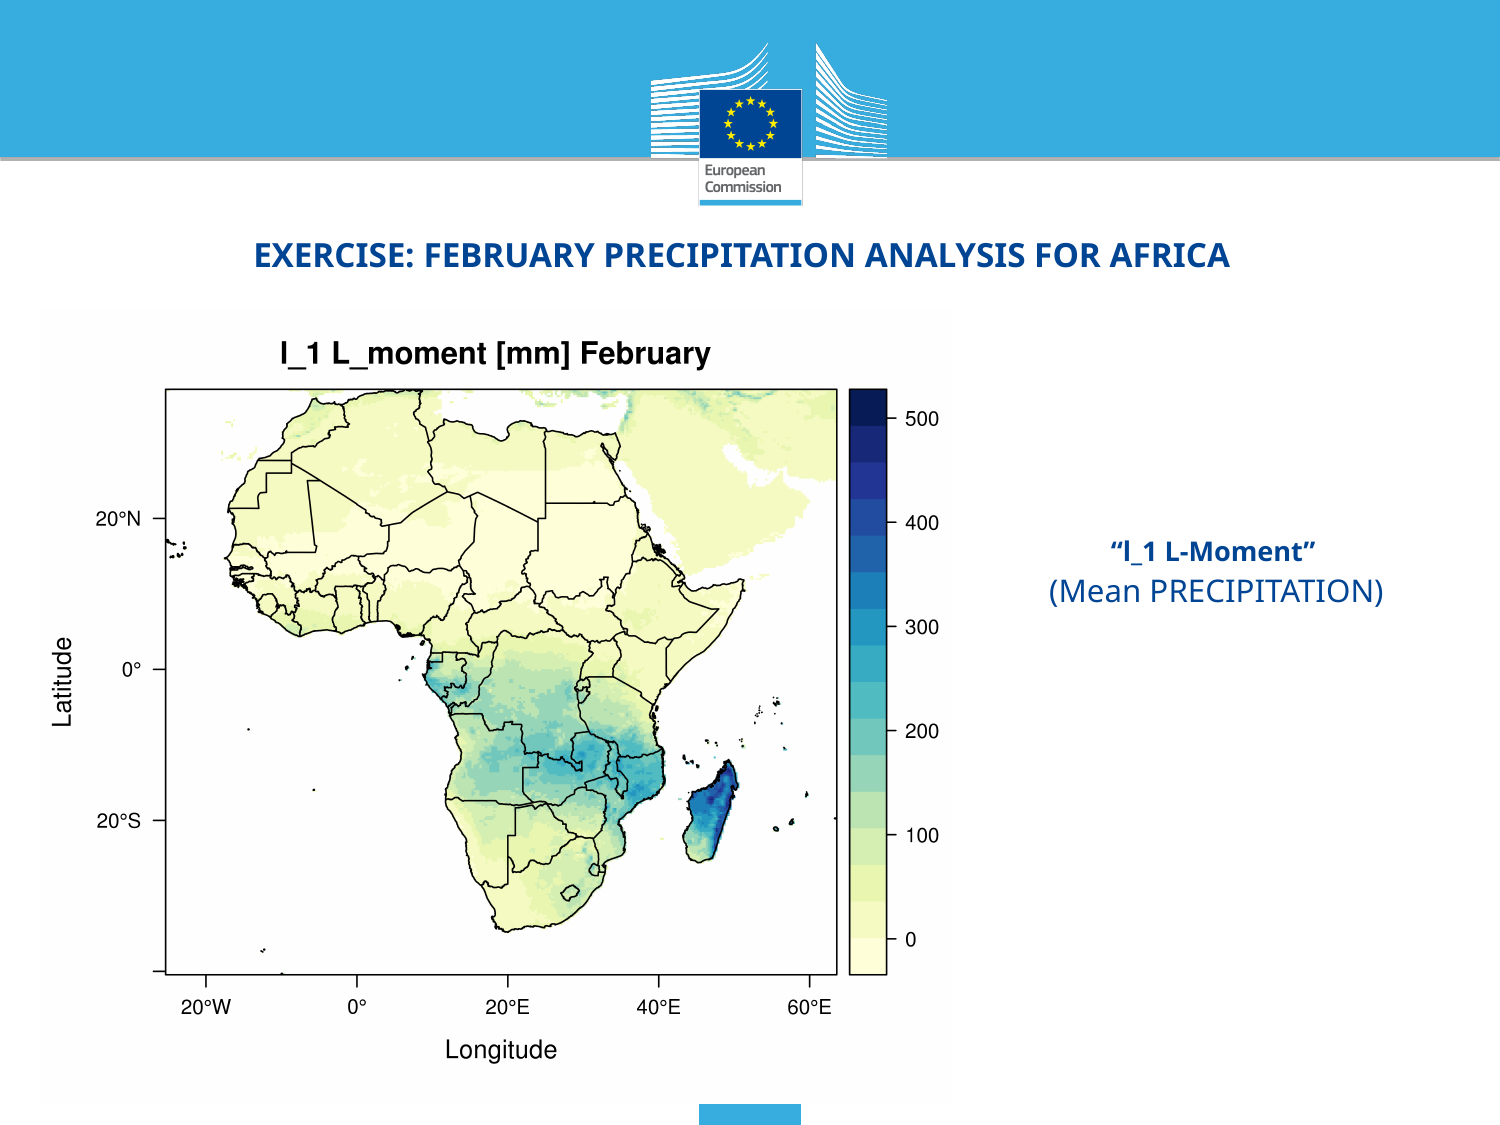

EXERCISE: FEBRUARY PRECIPITATION ANALYSIS FOR AFRICA
“l_1 L-Moment”
(Mean PRECIPITATION)